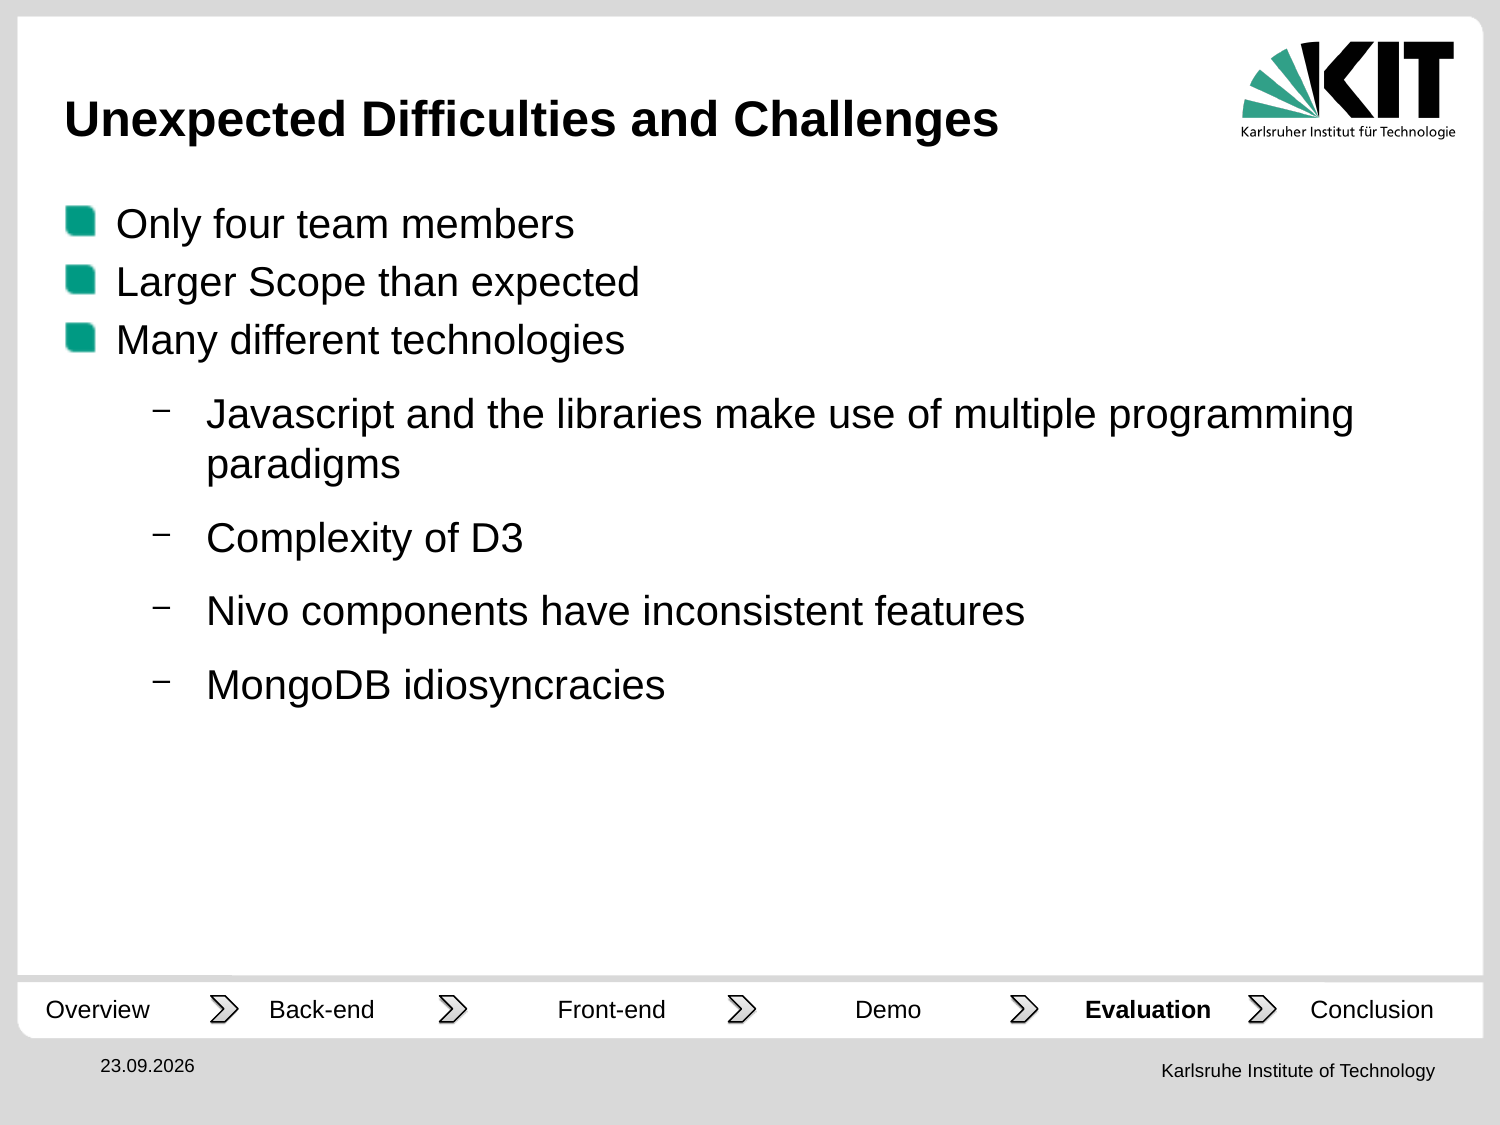

# Unexpected Difficulties and Challenges
Only four team members
Larger Scope than expected
Many different technologies
Javascript and the libraries make use of multiple programming paradigms
Complexity of D3
Nivo components have inconsistent features
MongoDB idiosyncracies
Overview
Back-end
Front-end
Demo
Evaluation
Conclusion